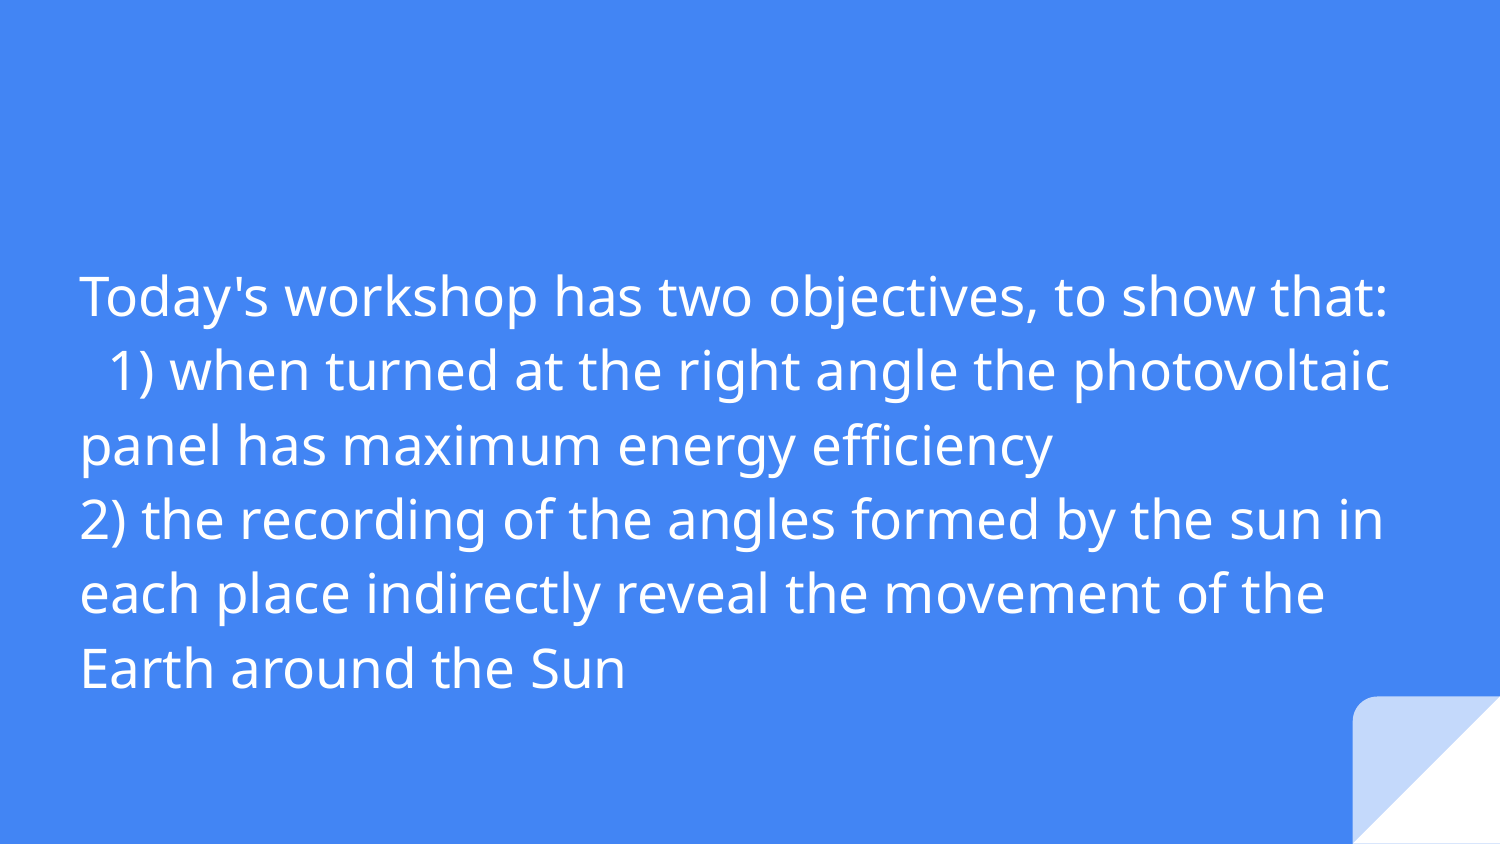

# Today's workshop has two objectives, to show that: 1) when turned at the right angle the photovoltaic panel has maximum energy efficiency 2) the recording of the angles formed by the sun in each place indirectly reveal the movement of the Earth around the Sun